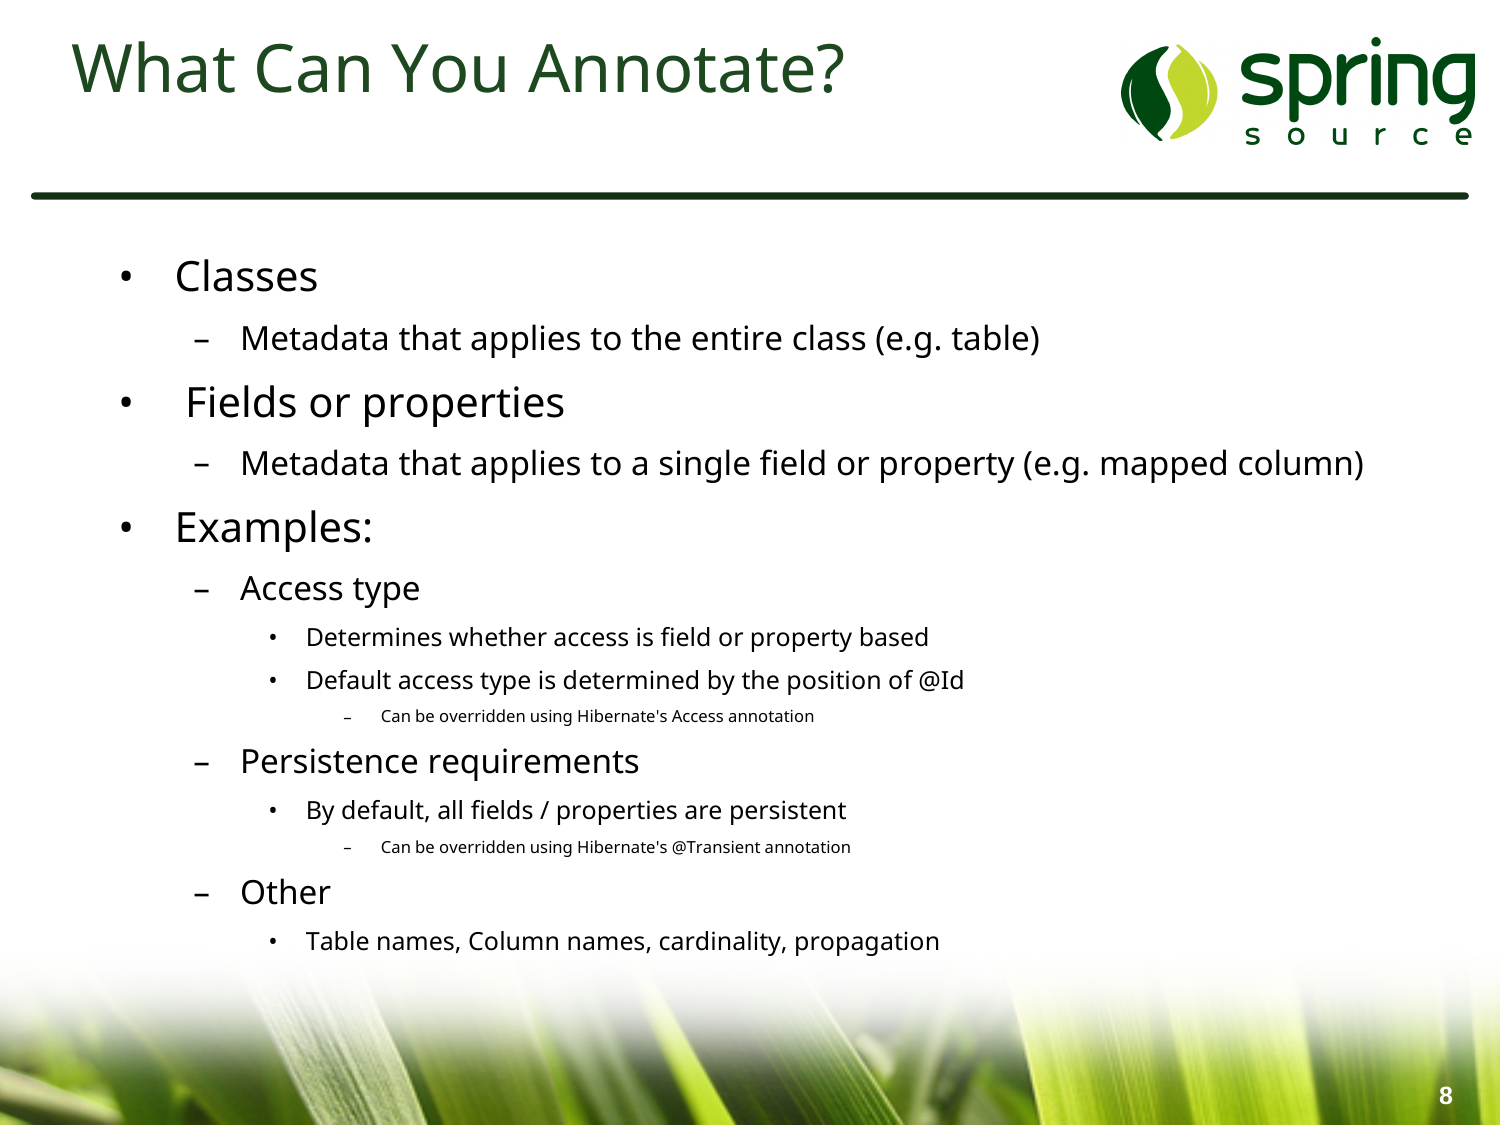

# What Can You Annotate?
Classes
Metadata that applies to the entire class (e.g. table)
 Fields or properties
Metadata that applies to a single field or property (e.g. mapped column)
Examples:
Access type
Determines whether access is field or property based
Default access type is determined by the position of @Id
Can be overridden using Hibernate's Access annotation
Persistence requirements
By default, all fields / properties are persistent
Can be overridden using Hibernate's @Transient annotation
Other
Table names, Column names, cardinality, propagation